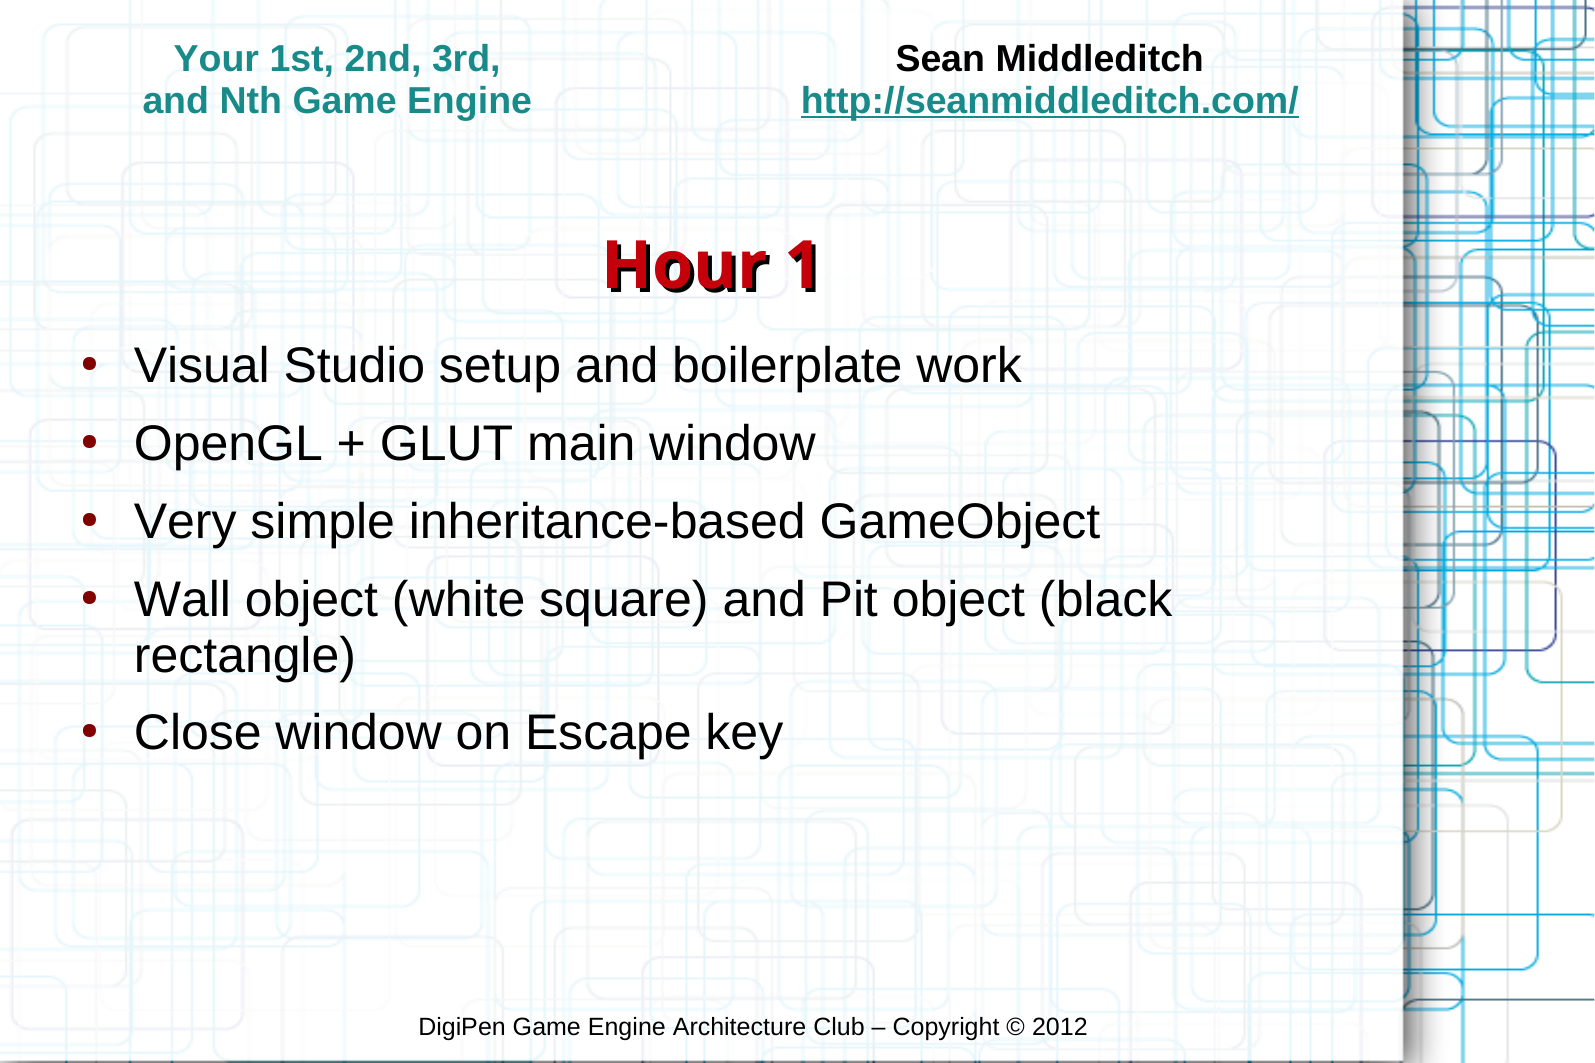

Your 1st, 2nd, 3rd,
and Nth Game Engine
Sean Middleditch
http://seanmiddleditch.com/
# Hour 1
Visual Studio setup and boilerplate work
OpenGL + GLUT main window
Very simple inheritance-based GameObject
Wall object (white square) and Pit object (black rectangle)
Close window on Escape key
DigiPen Game Engine Architecture Club – Copyright © 2012